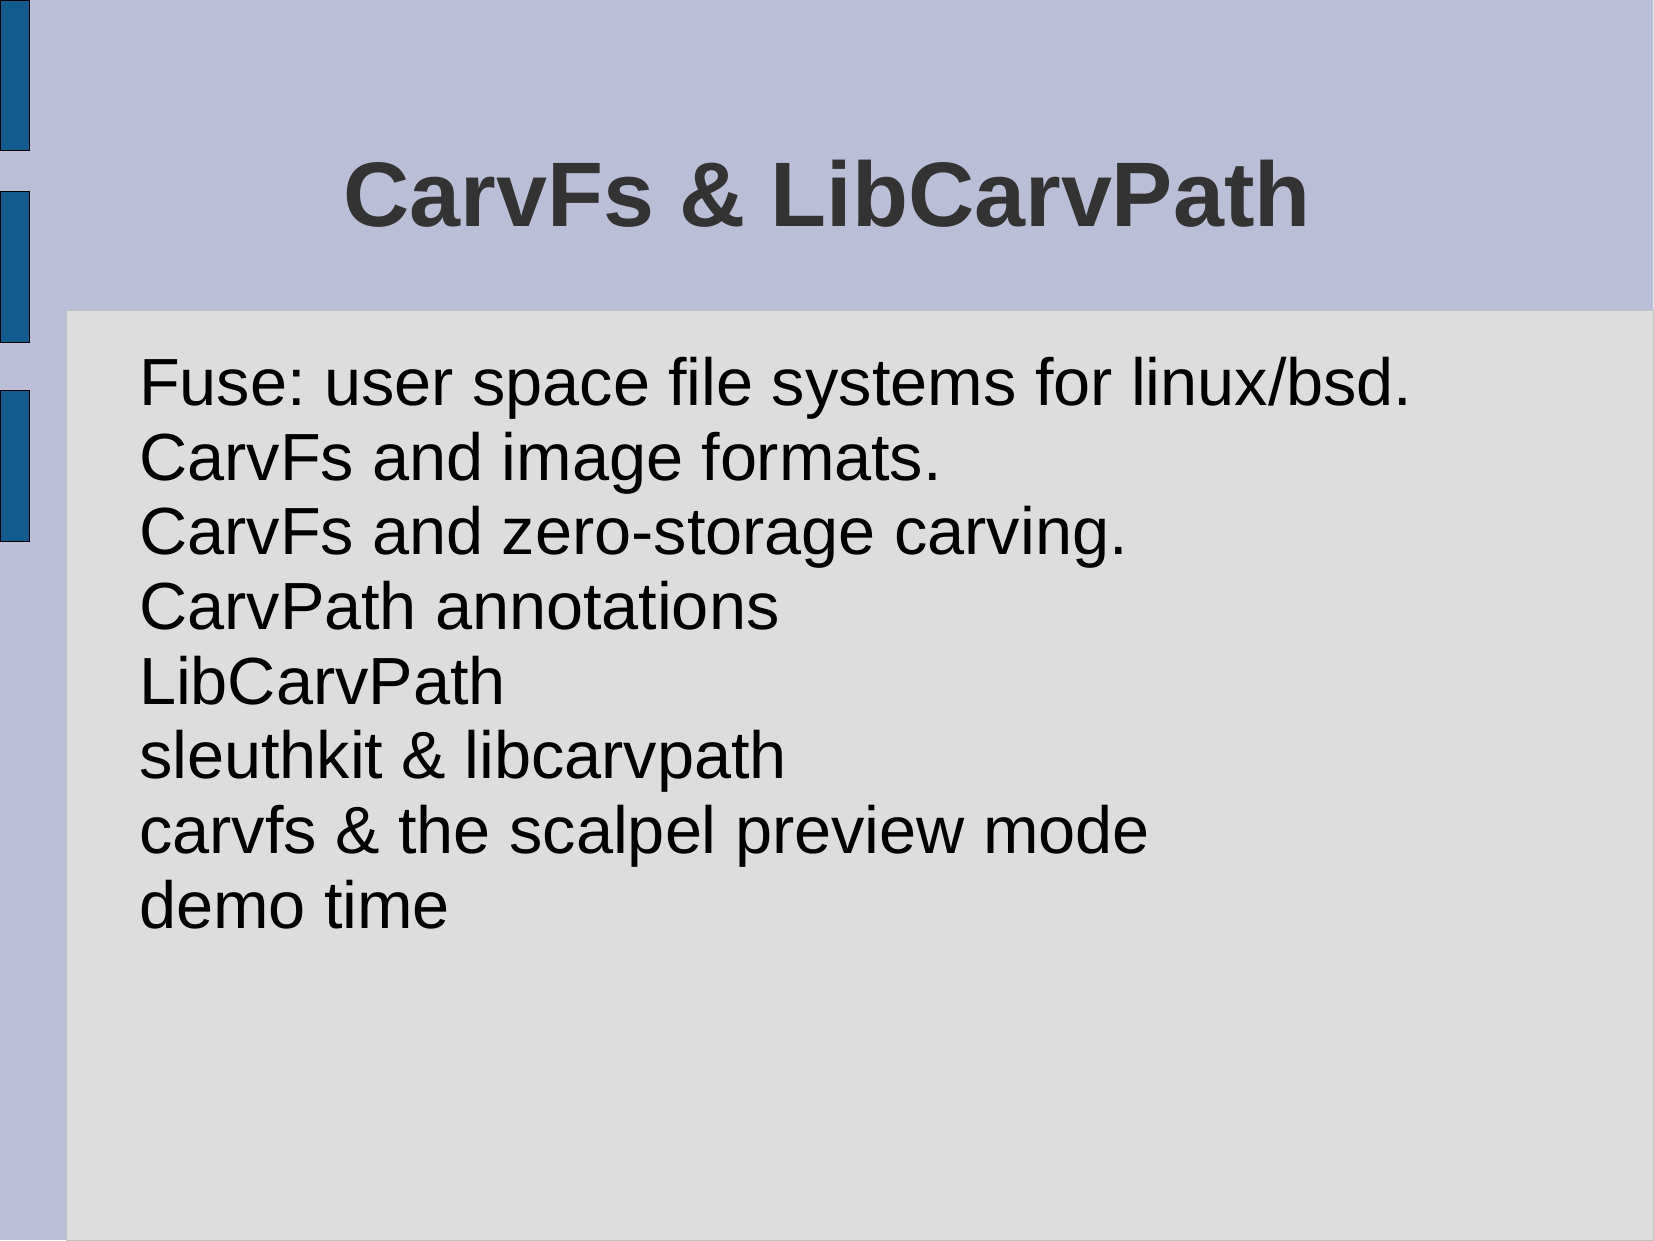

# CarvFs & LibCarvPath
Fuse: user space file systems for linux/bsd.
CarvFs and image formats.
CarvFs and zero-storage carving.
CarvPath annotations
LibCarvPath
sleuthkit & libcarvpath
carvfs & the scalpel preview mode
demo time